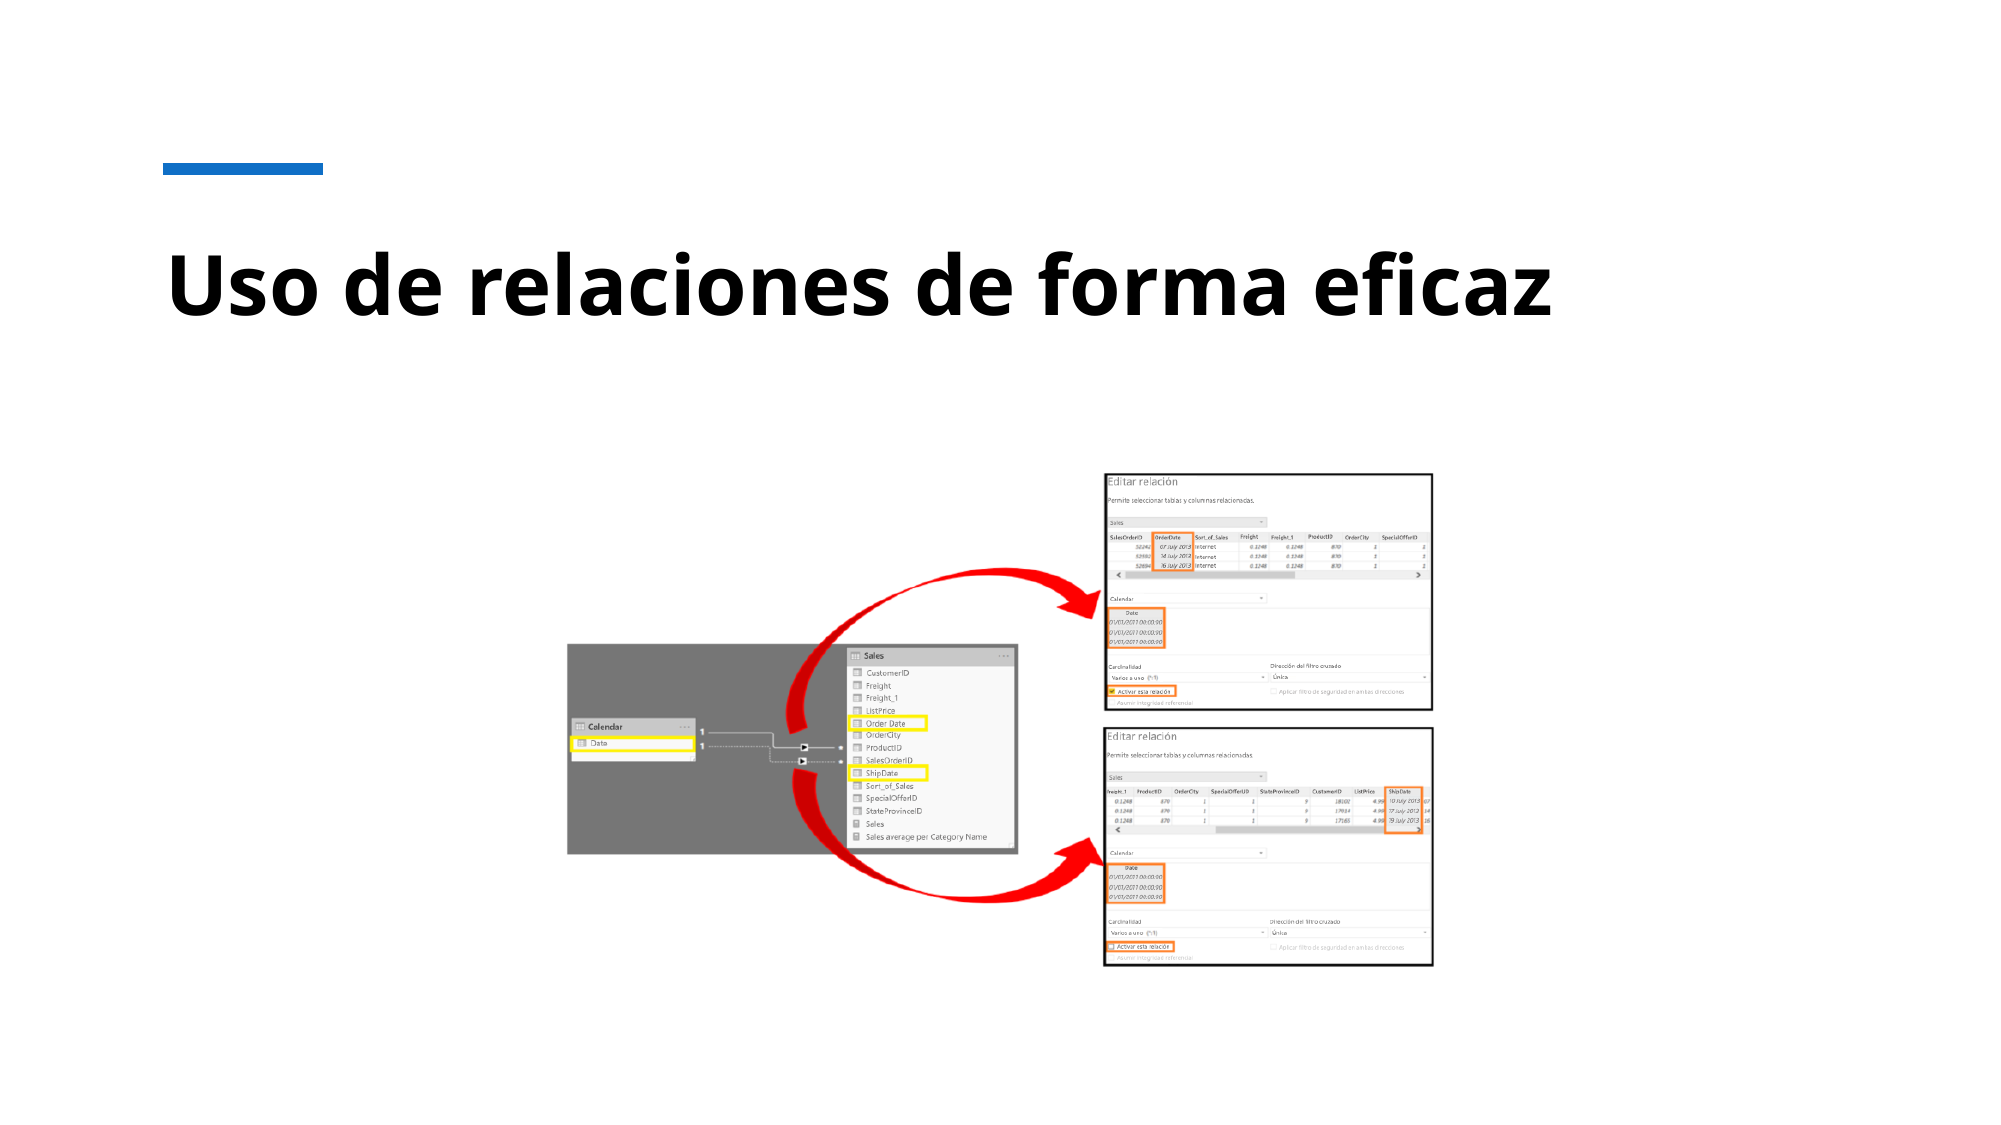

# Uso de relaciones de forma eficaz